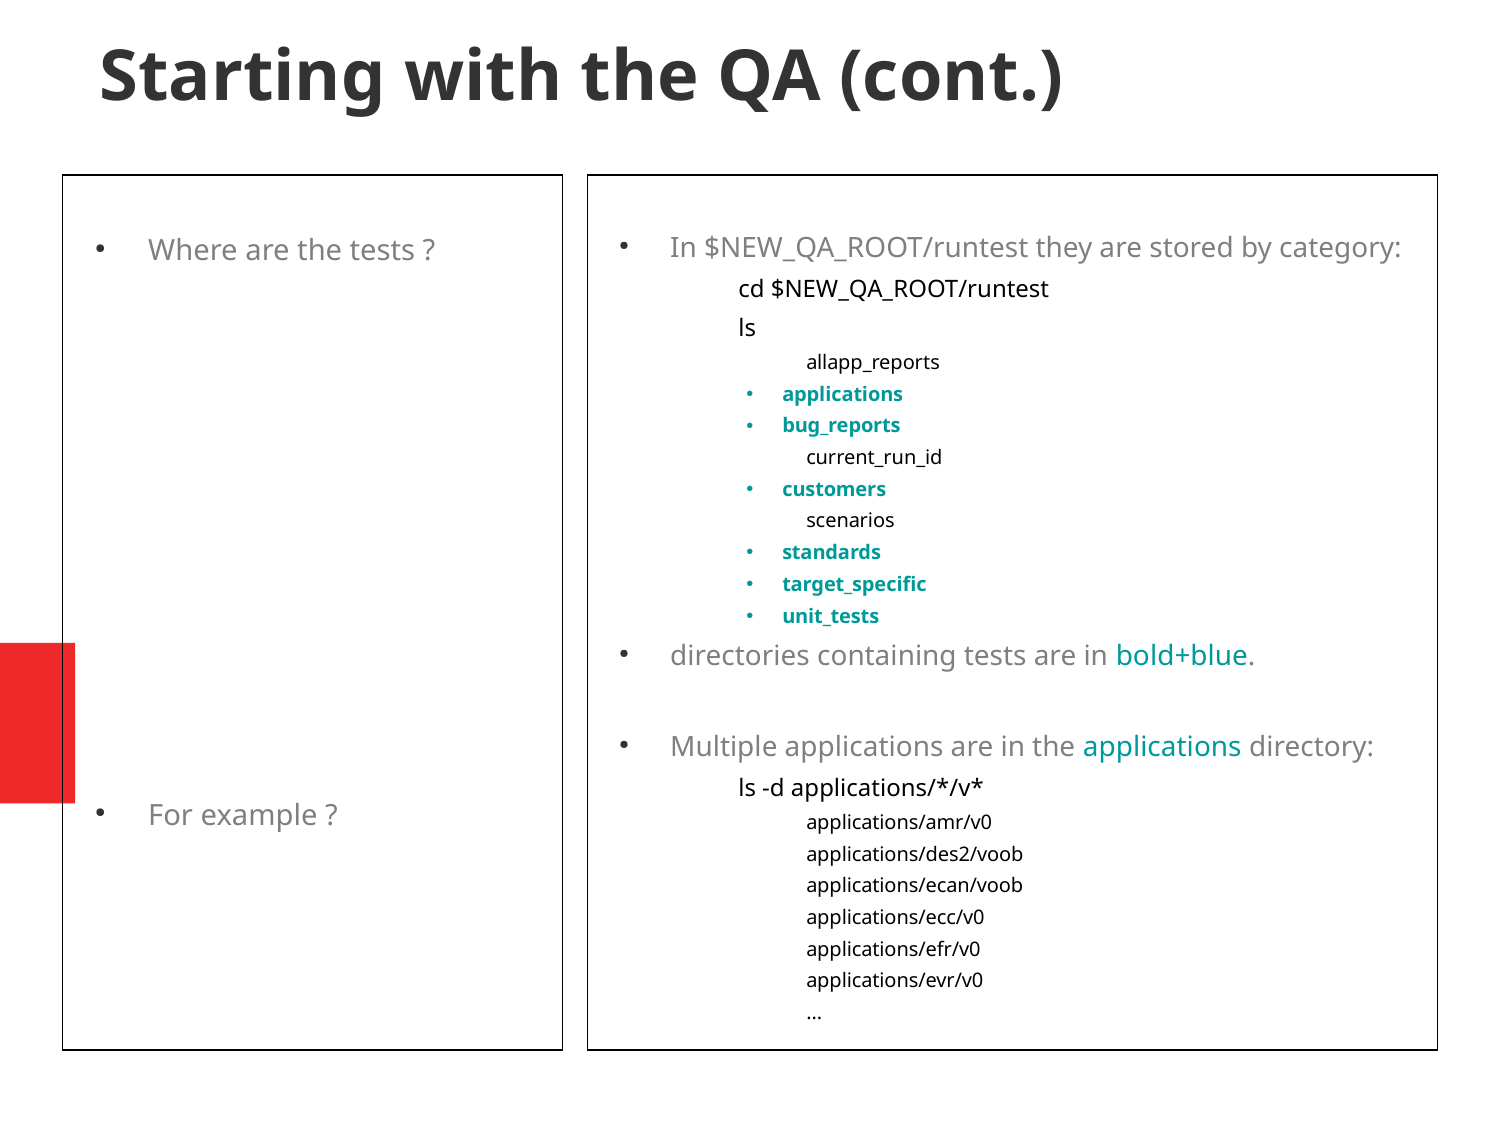

# Starting with the QA (cont.)
Where are the tests ?
For example ?
In $NEW_QA_ROOT/runtest they are stored by category:
cd $NEW_QA_ROOT/runtest
ls
allapp_reports
applications
bug_reports
current_run_id
customers
scenarios
standards
target_specific
unit_tests
directories containing tests are in bold+blue.
Multiple applications are in the applications directory:
ls -d applications/*/v*
applications/amr/v0
applications/des2/voob
applications/ecan/voob
applications/ecc/v0
applications/efr/v0
applications/evr/v0
…